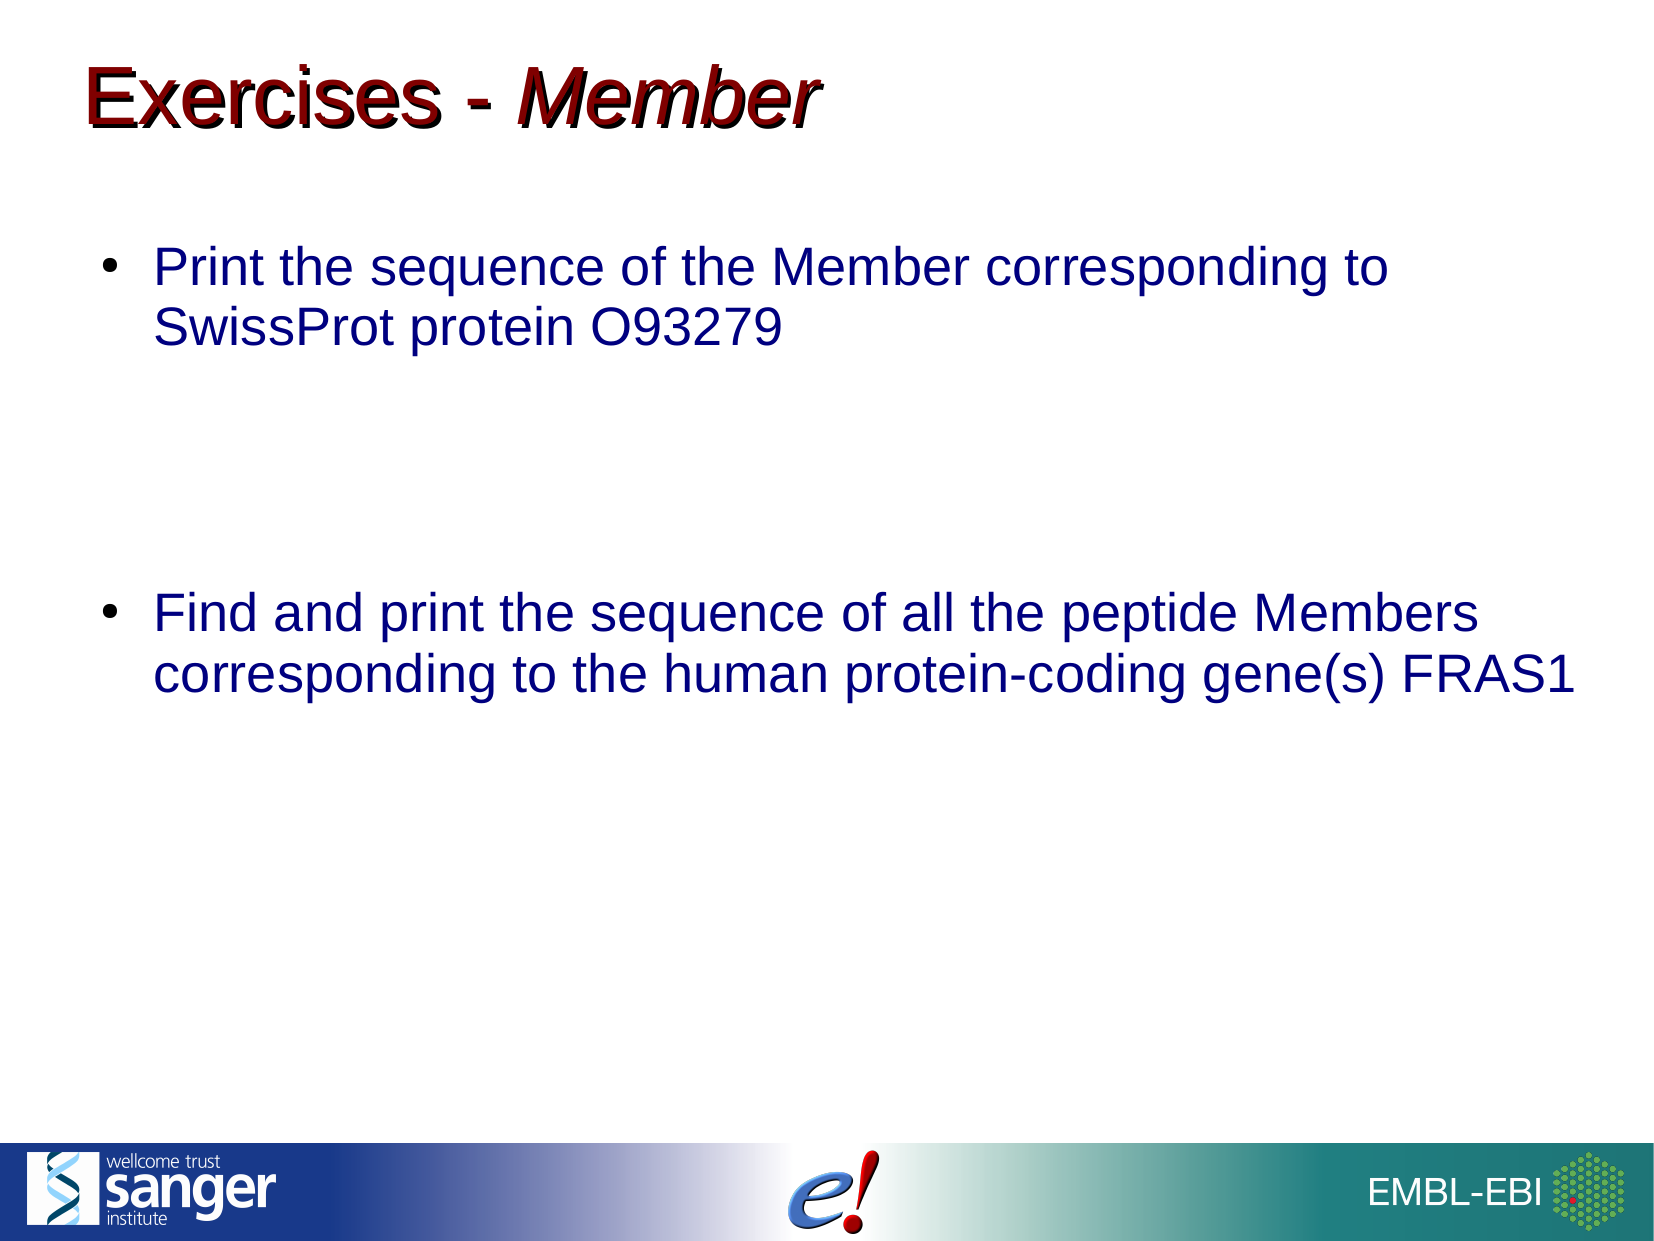

# Exercises - Member
Print the sequence of the Member corresponding to SwissProt protein O93279
Find and print the sequence of all the peptide Members corresponding to the human protein-coding gene(s) FRAS1